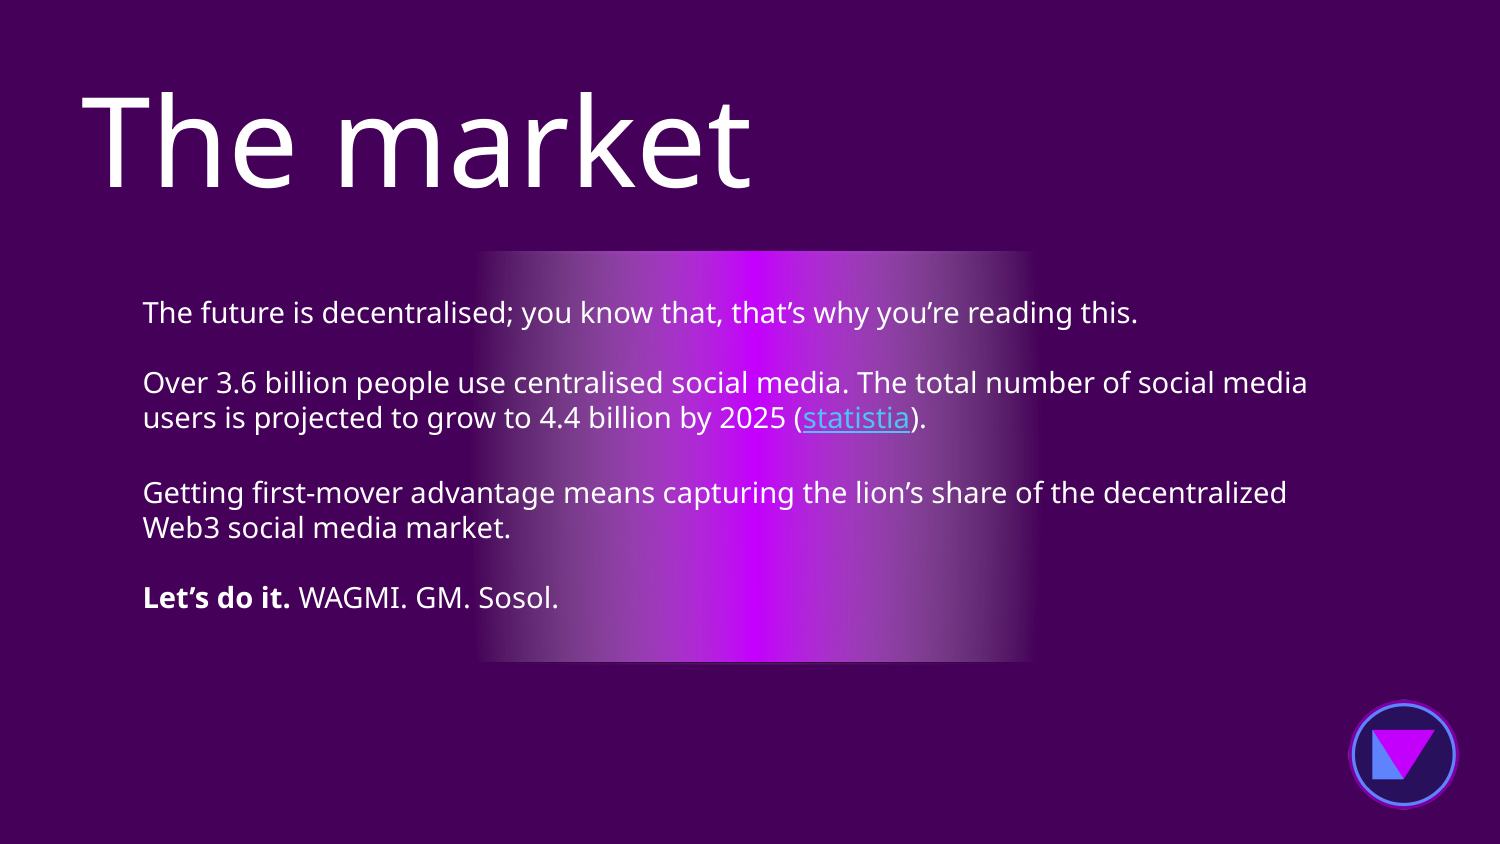

# The market
The future is decentralised; you know that, that’s why you’re reading this.
Over 3.6 billion people use centralised social media. The total number of social media users is projected to grow to 4.4 billion by 2025 (statistia).
Getting first-mover advantage means capturing the lion’s share of the decentralized Web3 social media market.
Let’s do it. WAGMI. GM. Sosol.